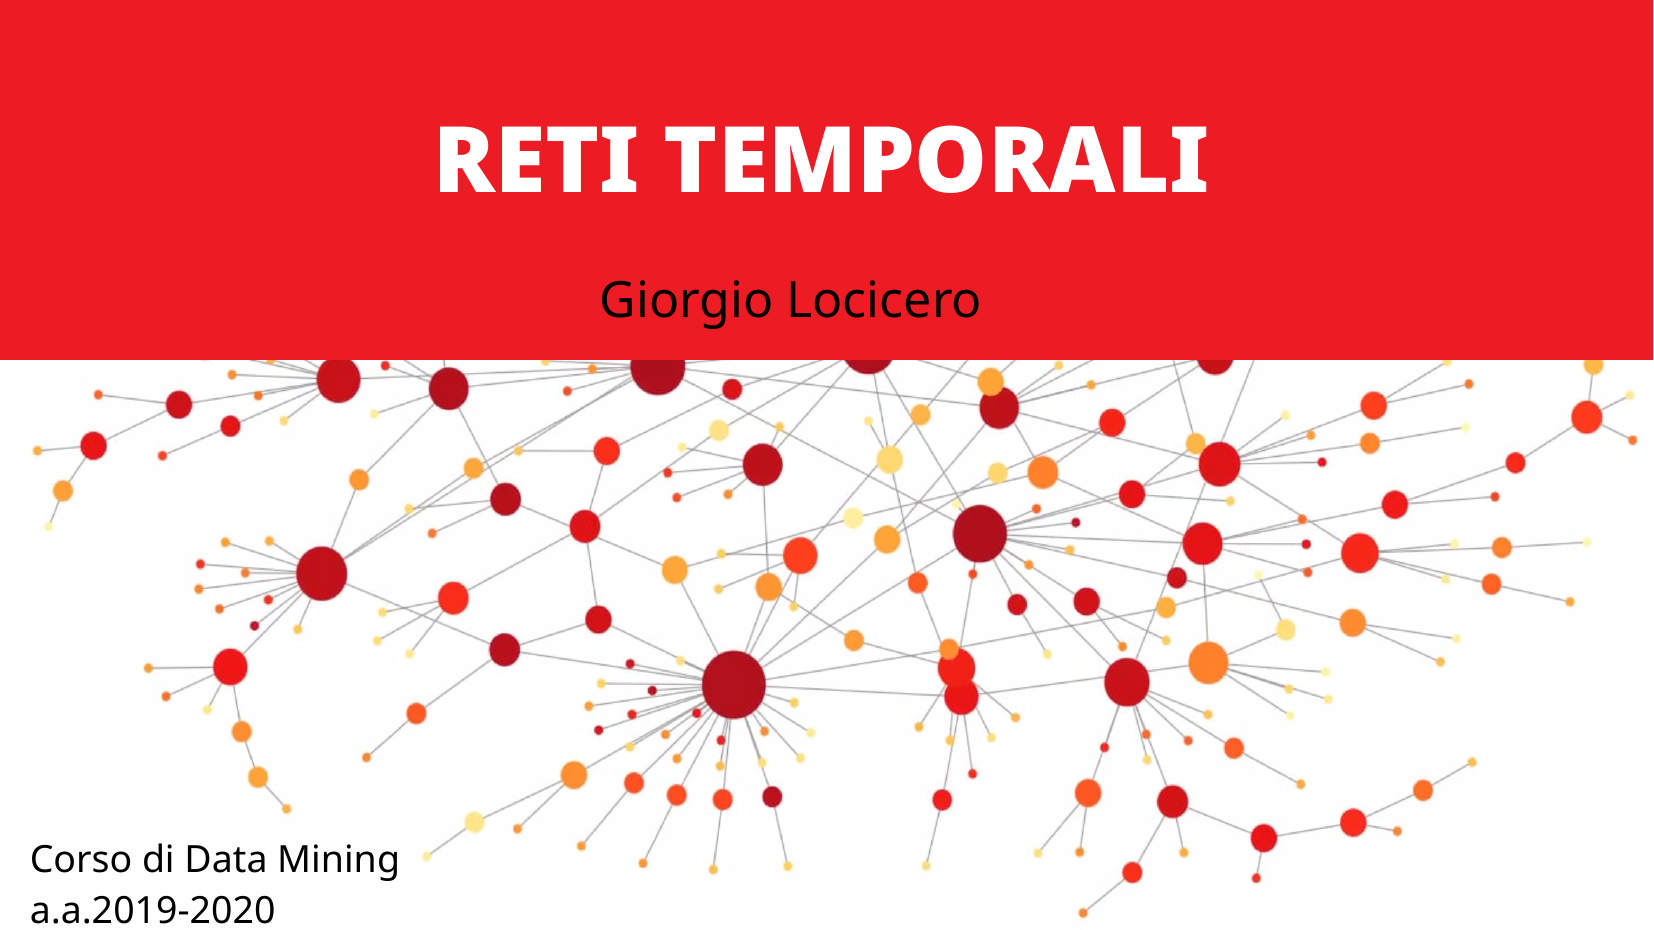

# RETI TEMPORALI
Giorgio Locicero
Corso di Data Mining a.a.2019-2020